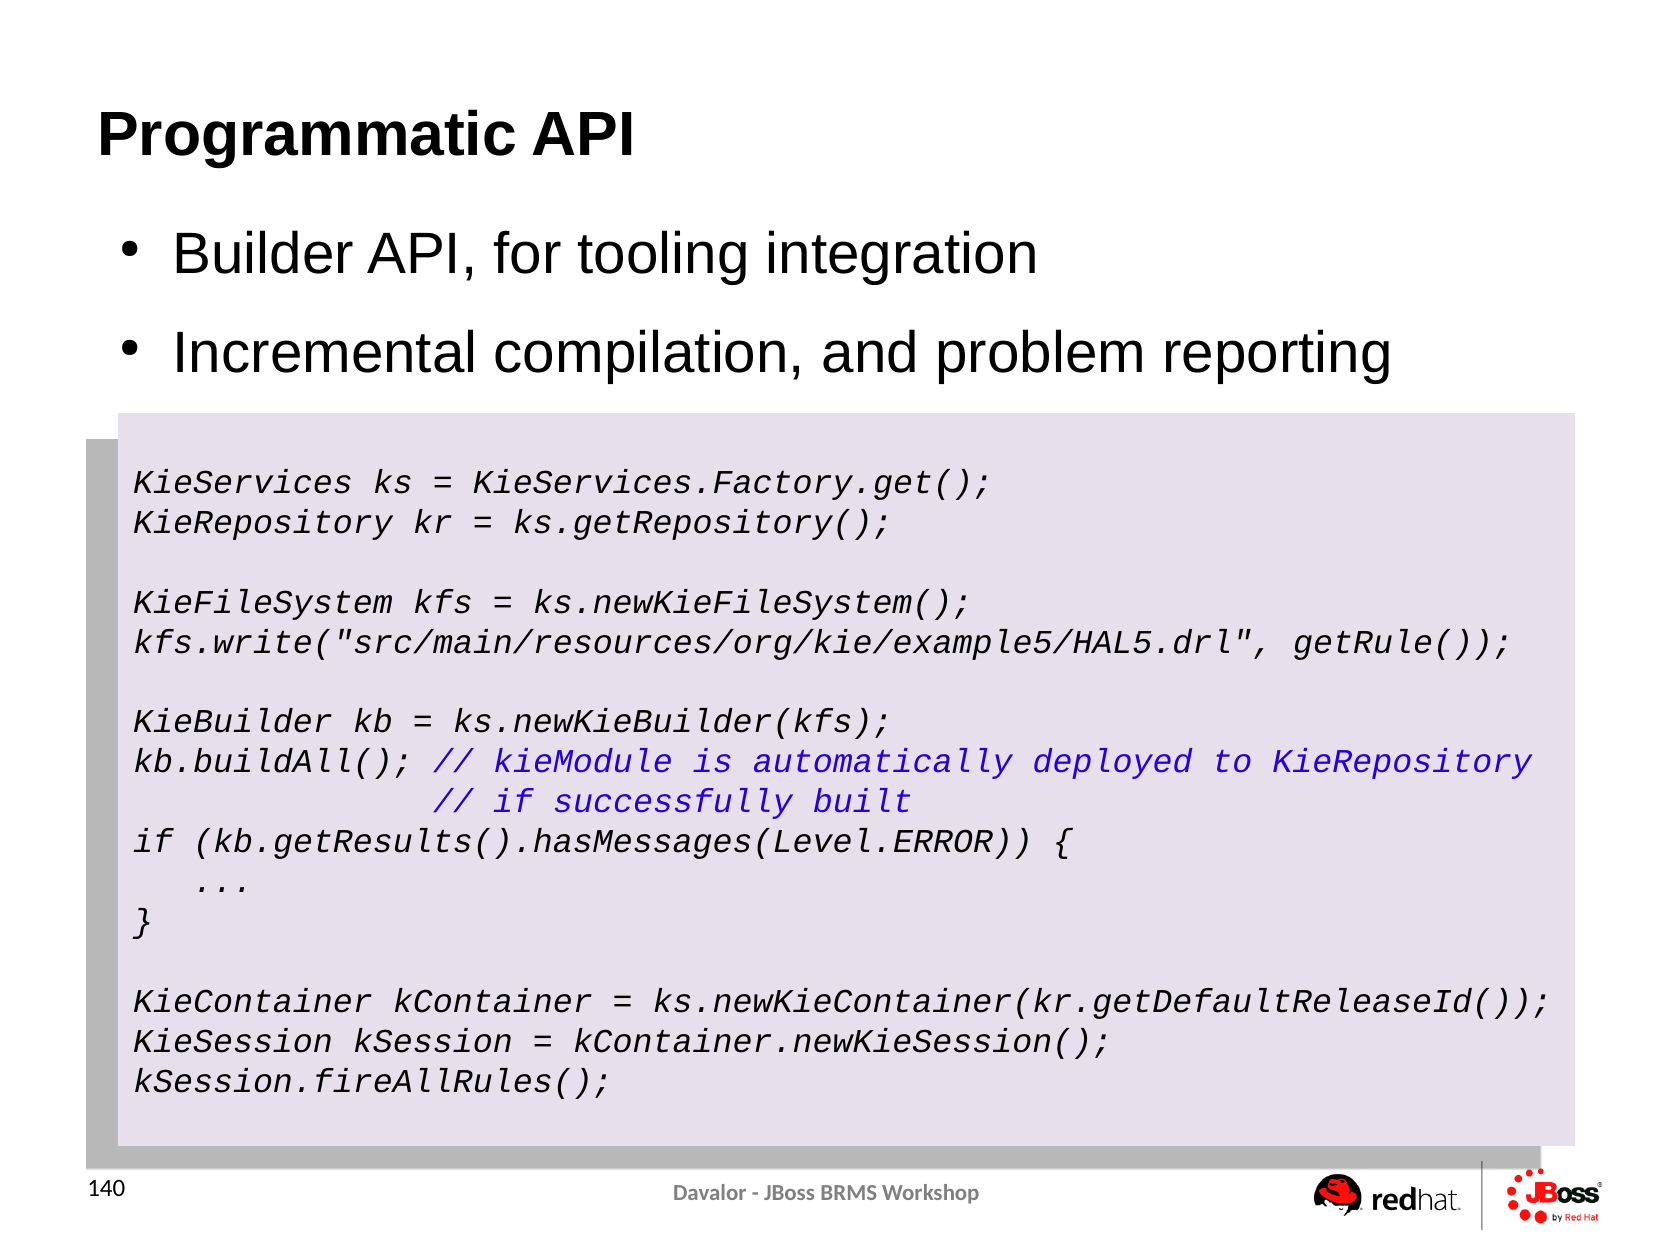

# Programmatic API
Builder API, for tooling integration
Incremental compilation, and problem reporting
KieServices ks = KieServices.Factory.get();
KieRepository kr = ks.getRepository();
KieFileSystem kfs = ks.newKieFileSystem();
kfs.write("src/main/resources/org/kie/example5/HAL5.drl", getRule());
KieBuilder kb = ks.newKieBuilder(kfs);
kb.buildAll(); // kieModule is automatically deployed to KieRepository
 // if successfully built
if (kb.getResults().hasMessages(Level.ERROR)) {
 ...
}
KieContainer kContainer = ks.newKieContainer(kr.getDefaultReleaseId());
KieSession kSession = kContainer.newKieSession();
kSession.fireAllRules();